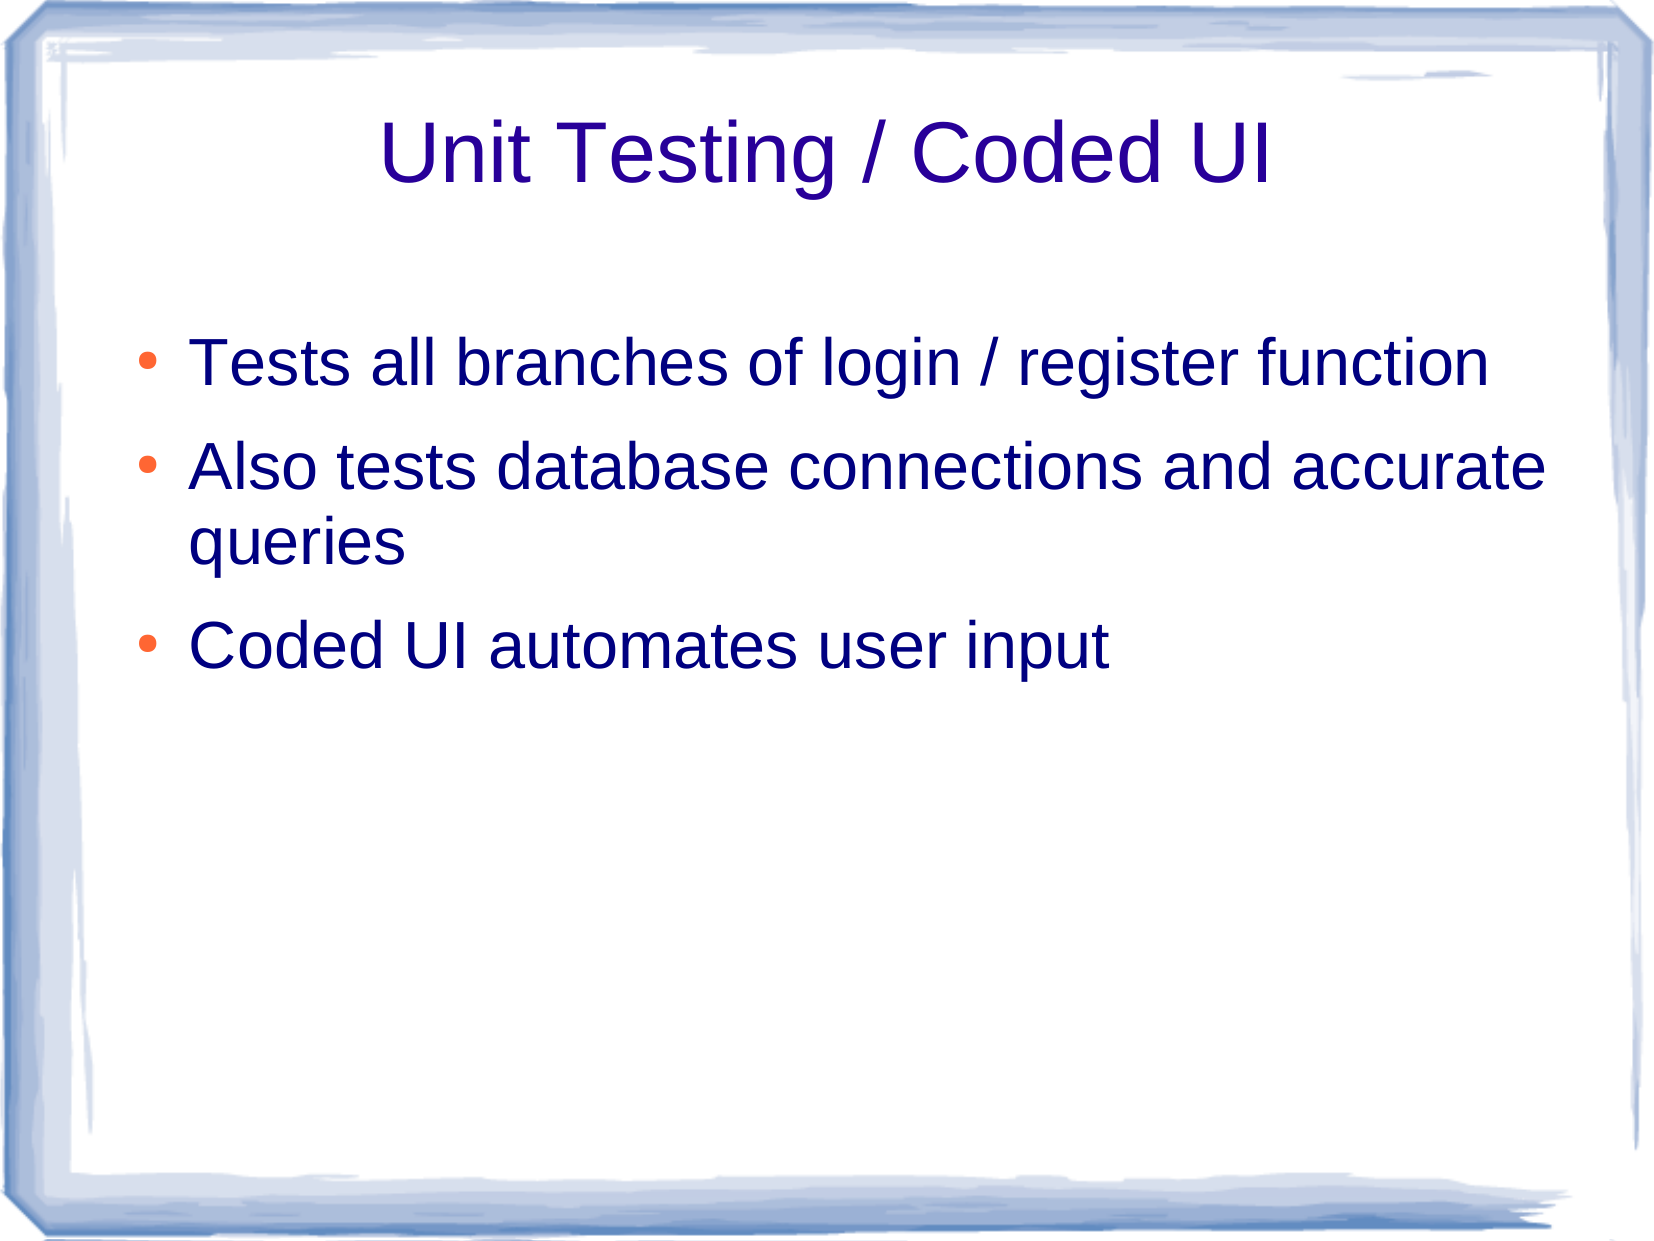

# Unit Testing / Coded UI
Tests all branches of login / register function
Also tests database connections and accurate queries
Coded UI automates user input